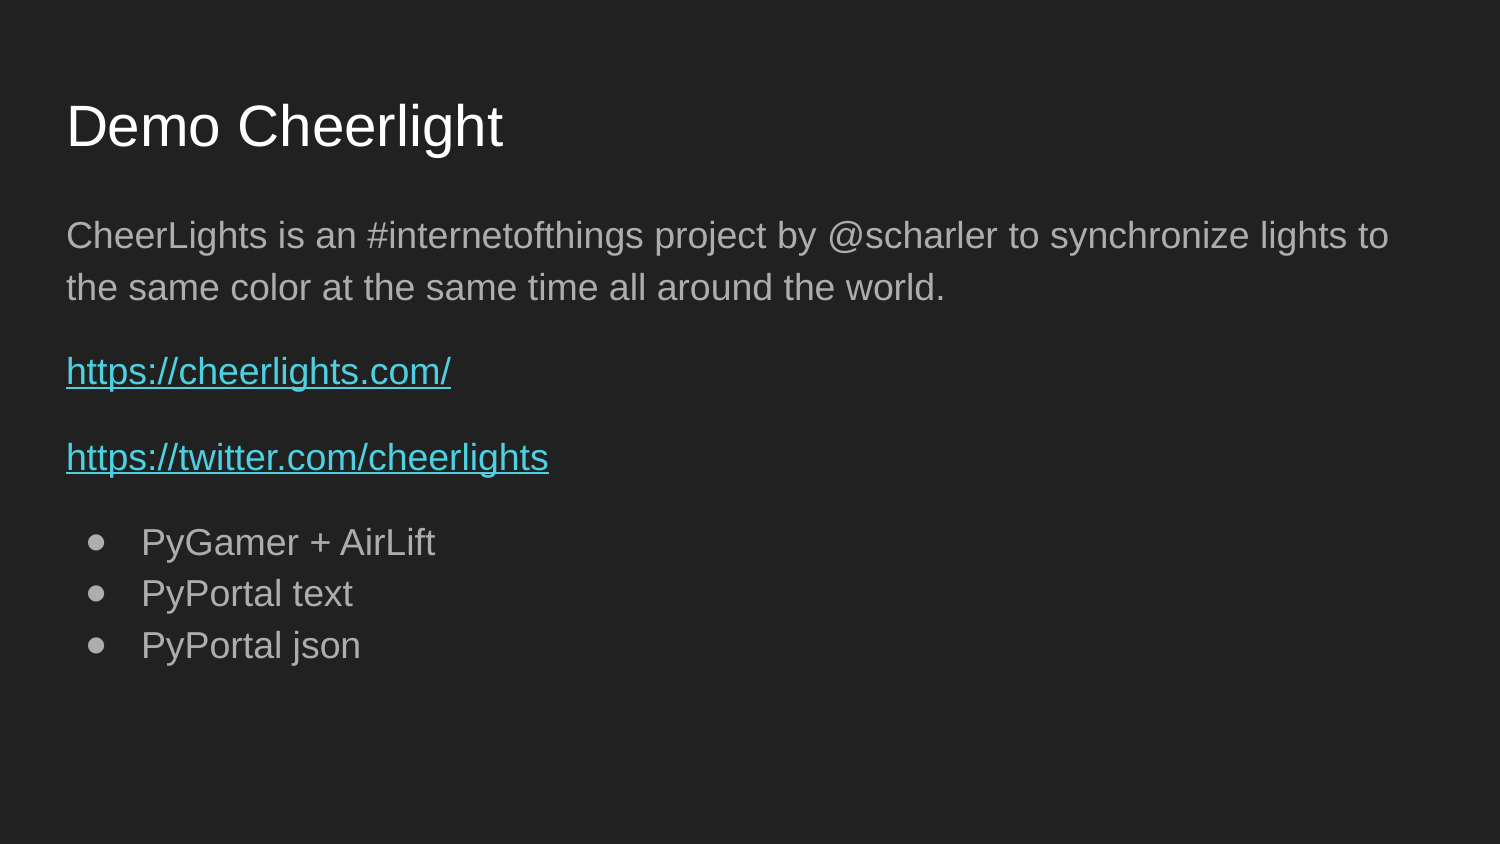

# Demo Cheerlight
CheerLights is an #internetofthings project by @scharler to synchronize lights to the same color at the same time all around the world.
https://cheerlights.com/
https://twitter.com/cheerlights
PyGamer + AirLift
PyPortal text
PyPortal json